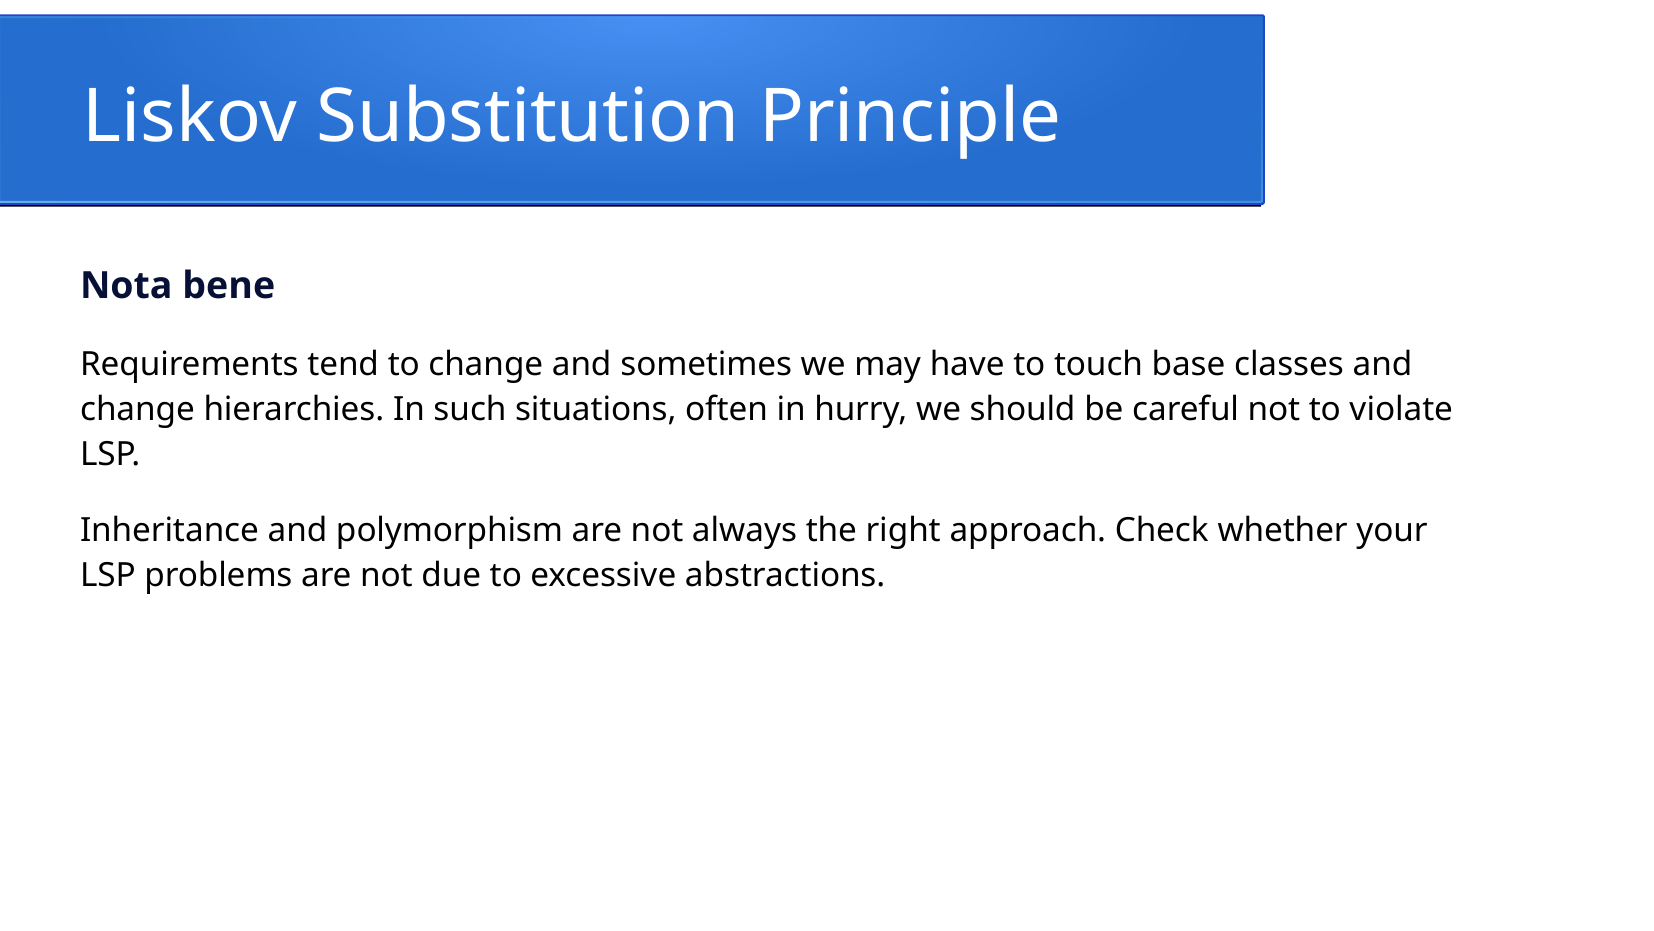

# Liskov Substitution Principle
Nota bene
Requirements tend to change and sometimes we may have to touch base classes and change hierarchies. In such situations, often in hurry, we should be careful not to violate LSP.
Inheritance and polymorphism are not always the right approach. Check whether your LSP problems are not due to excessive abstractions.